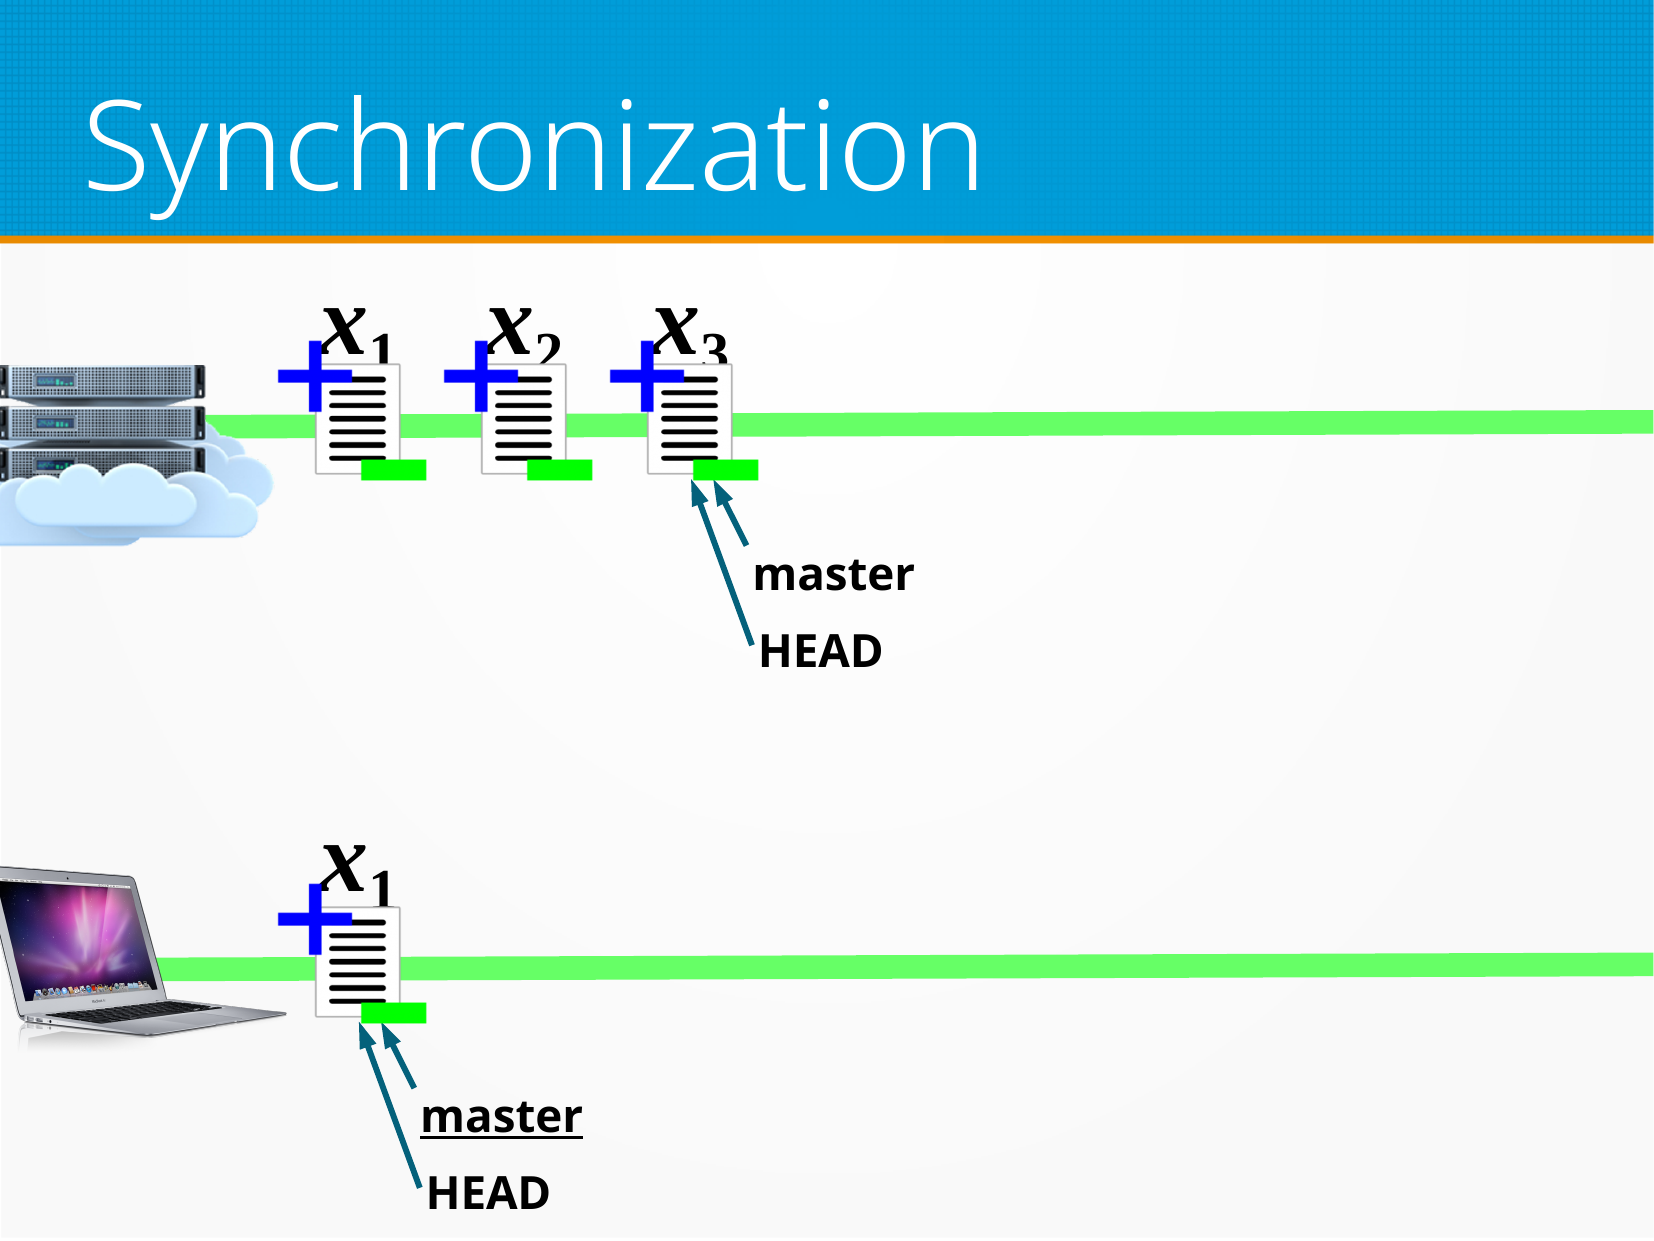

# Synchronization
x1
x2
x3
master
HEAD
x1
master
HEAD